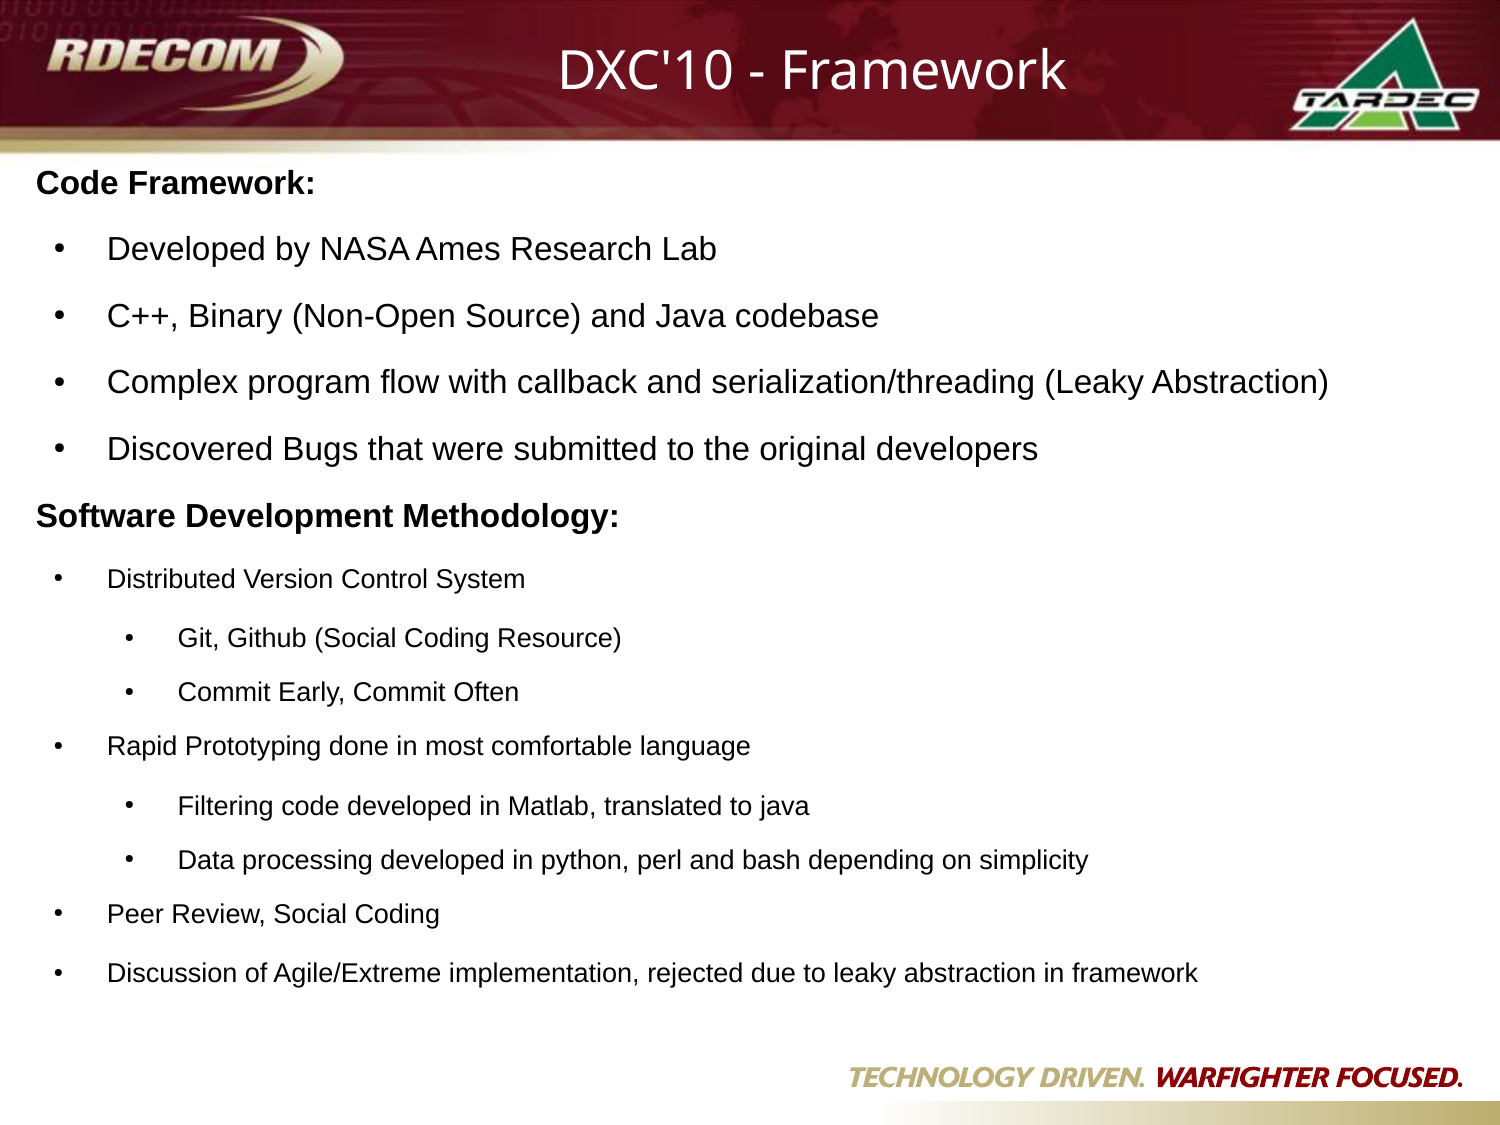

# DXC'10 - Framework
Code Framework:
Developed by NASA Ames Research Lab
C++, Binary (Non-Open Source) and Java codebase
Complex program flow with callback and serialization/threading (Leaky Abstraction)
Discovered Bugs that were submitted to the original developers
Software Development Methodology:
Distributed Version Control System
Git, Github (Social Coding Resource)
Commit Early, Commit Often
Rapid Prototyping done in most comfortable language
Filtering code developed in Matlab, translated to java
Data processing developed in python, perl and bash depending on simplicity
Peer Review, Social Coding
Discussion of Agile/Extreme implementation, rejected due to leaky abstraction in framework